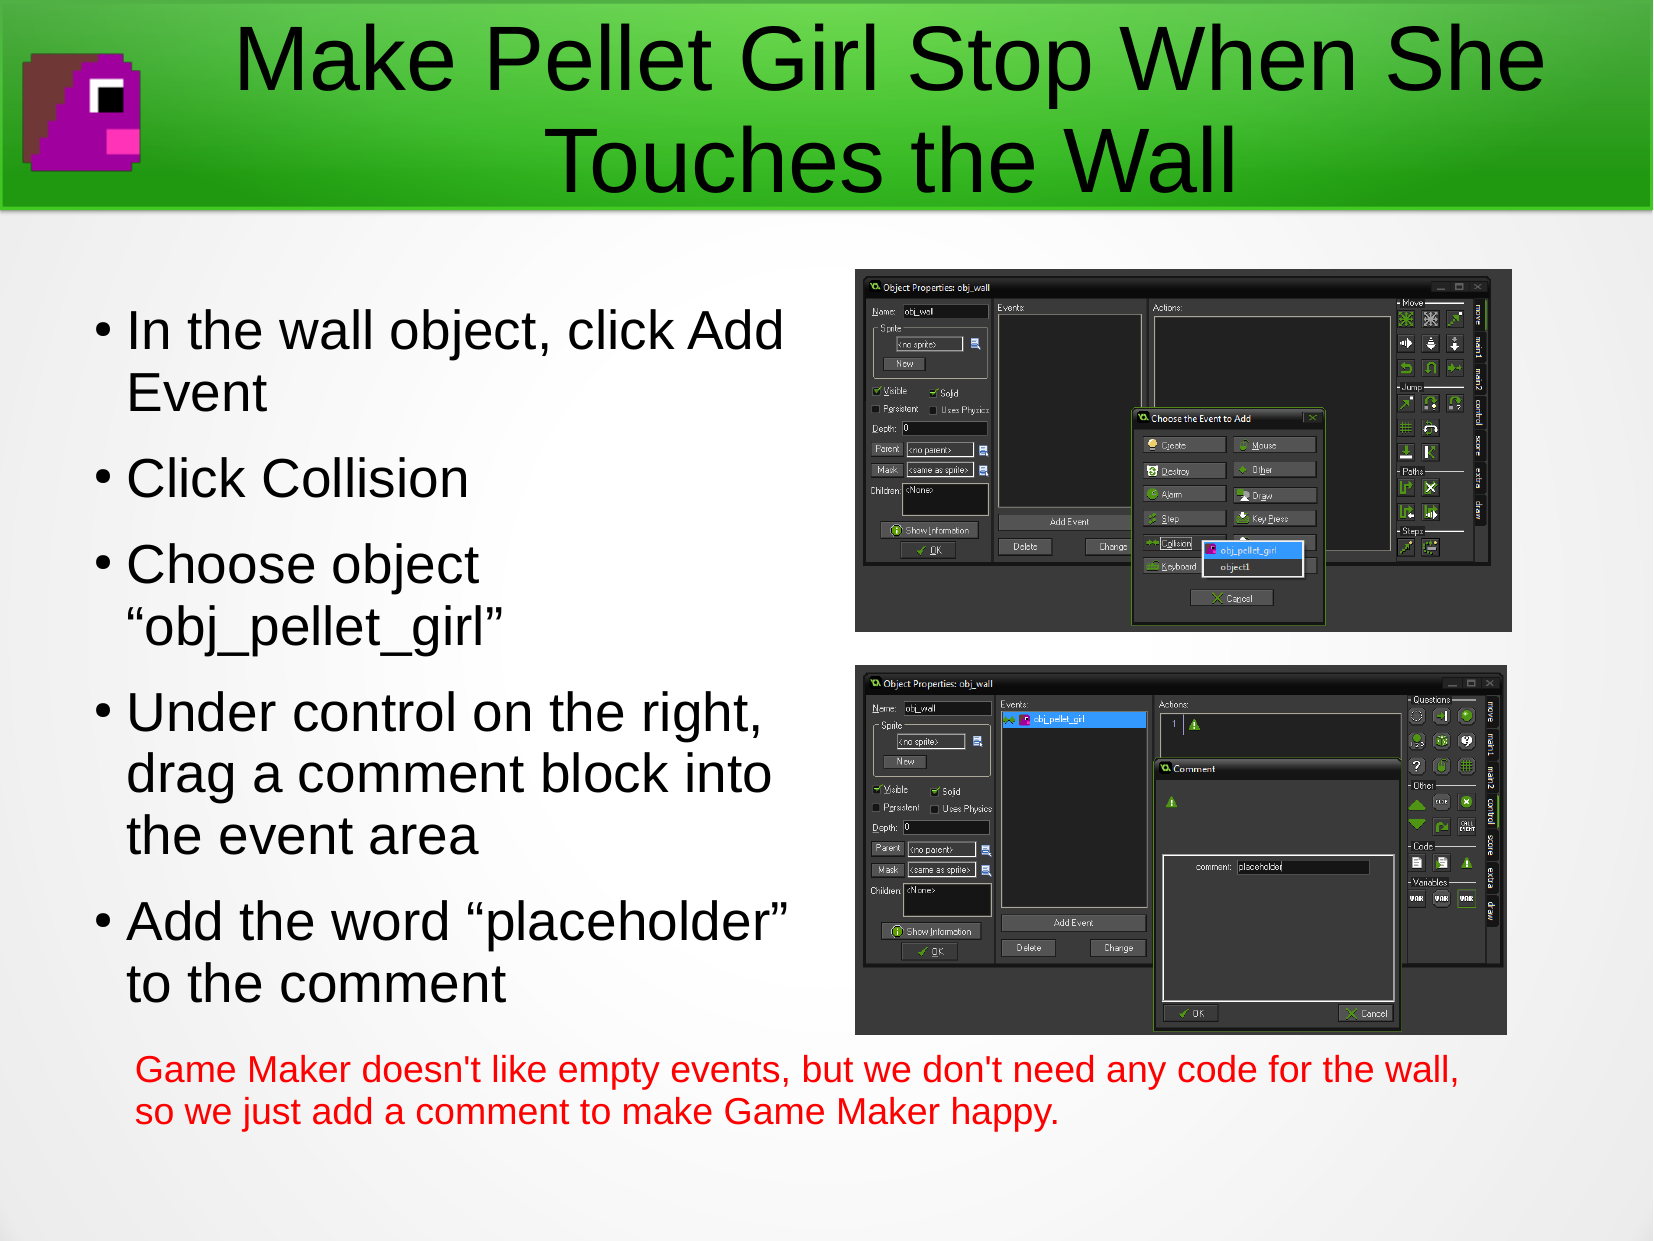

# Make Pellet Girl Stop When She Touches the Wall
In the wall object, click Add Event
Click Collision
Choose object “obj_pellet_girl”
Under control on the right, drag a comment block into the event area
Add the word “placeholder” to the comment
Game Maker doesn't like empty events, but we don't need any code for the wall,
so we just add a comment to make Game Maker happy.